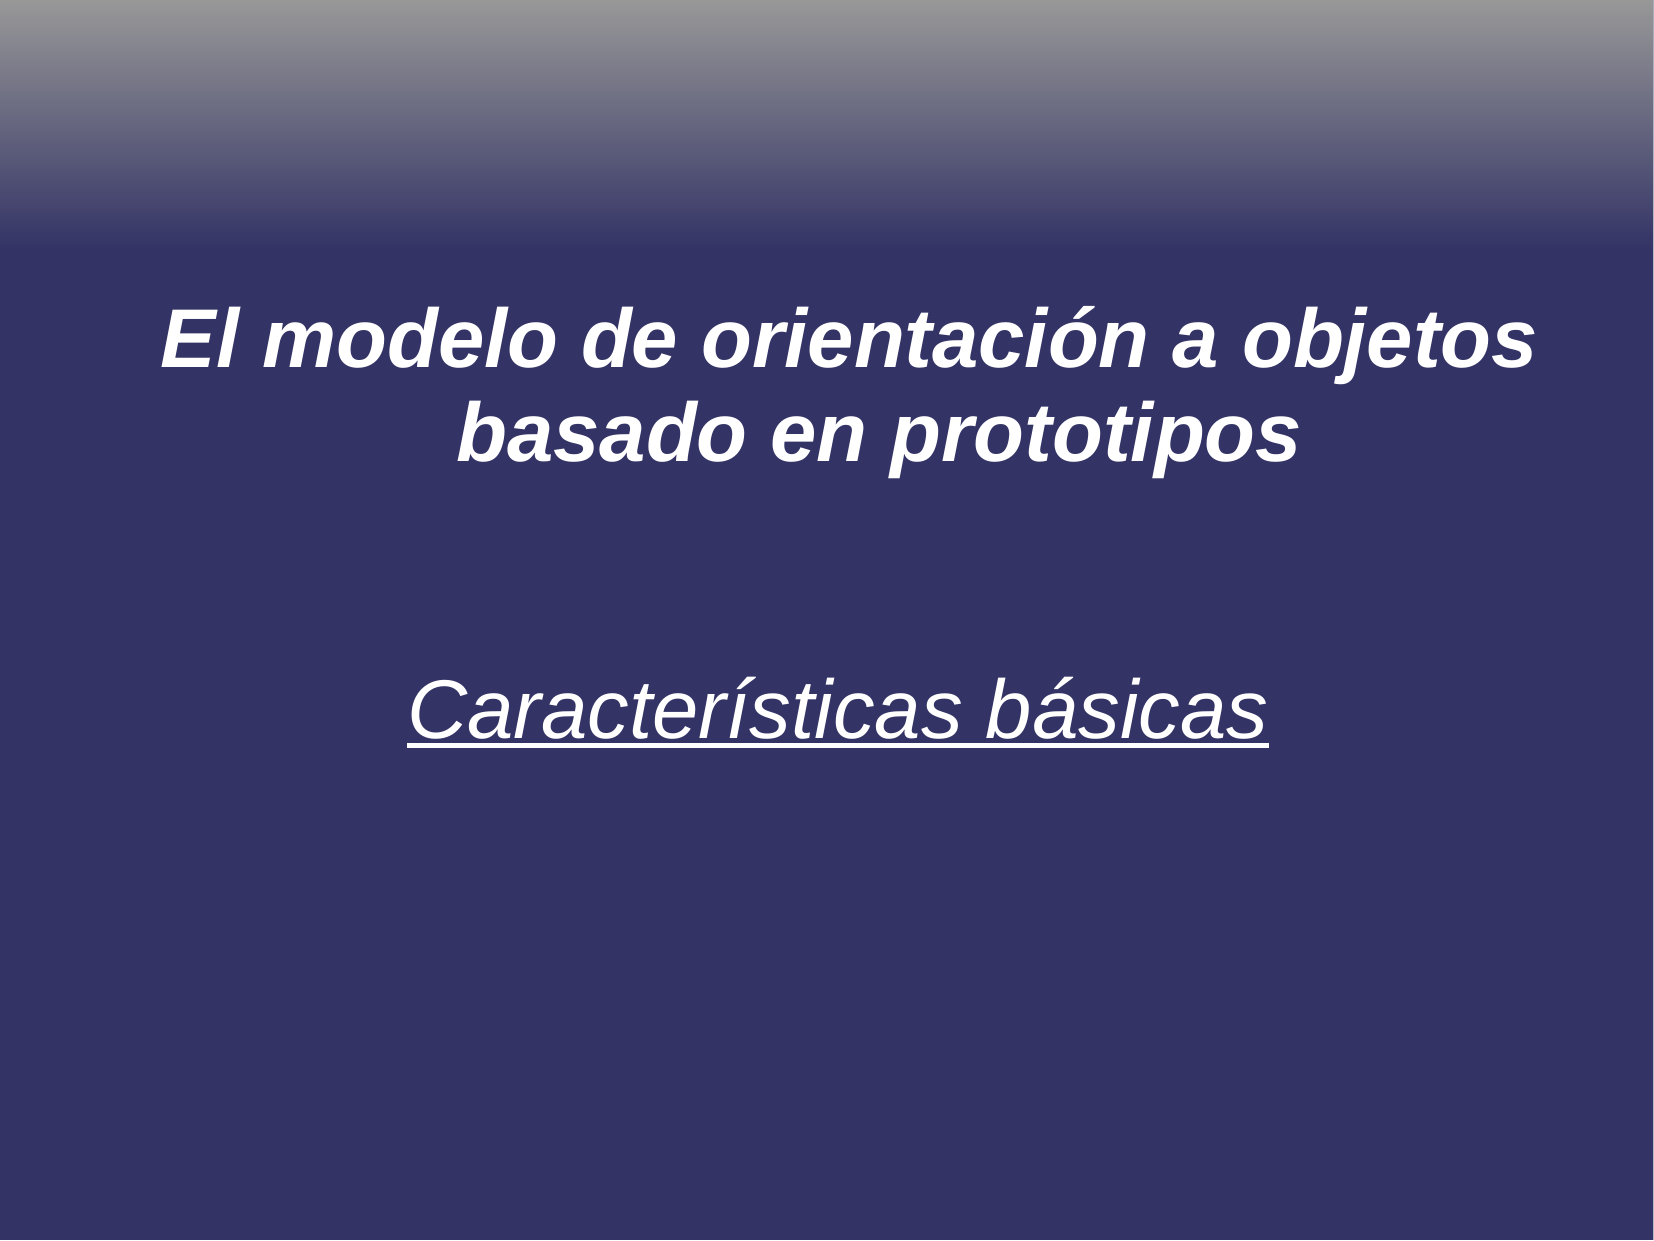

El modelo de orientación a objetos basado en prototipos
# Características básicas